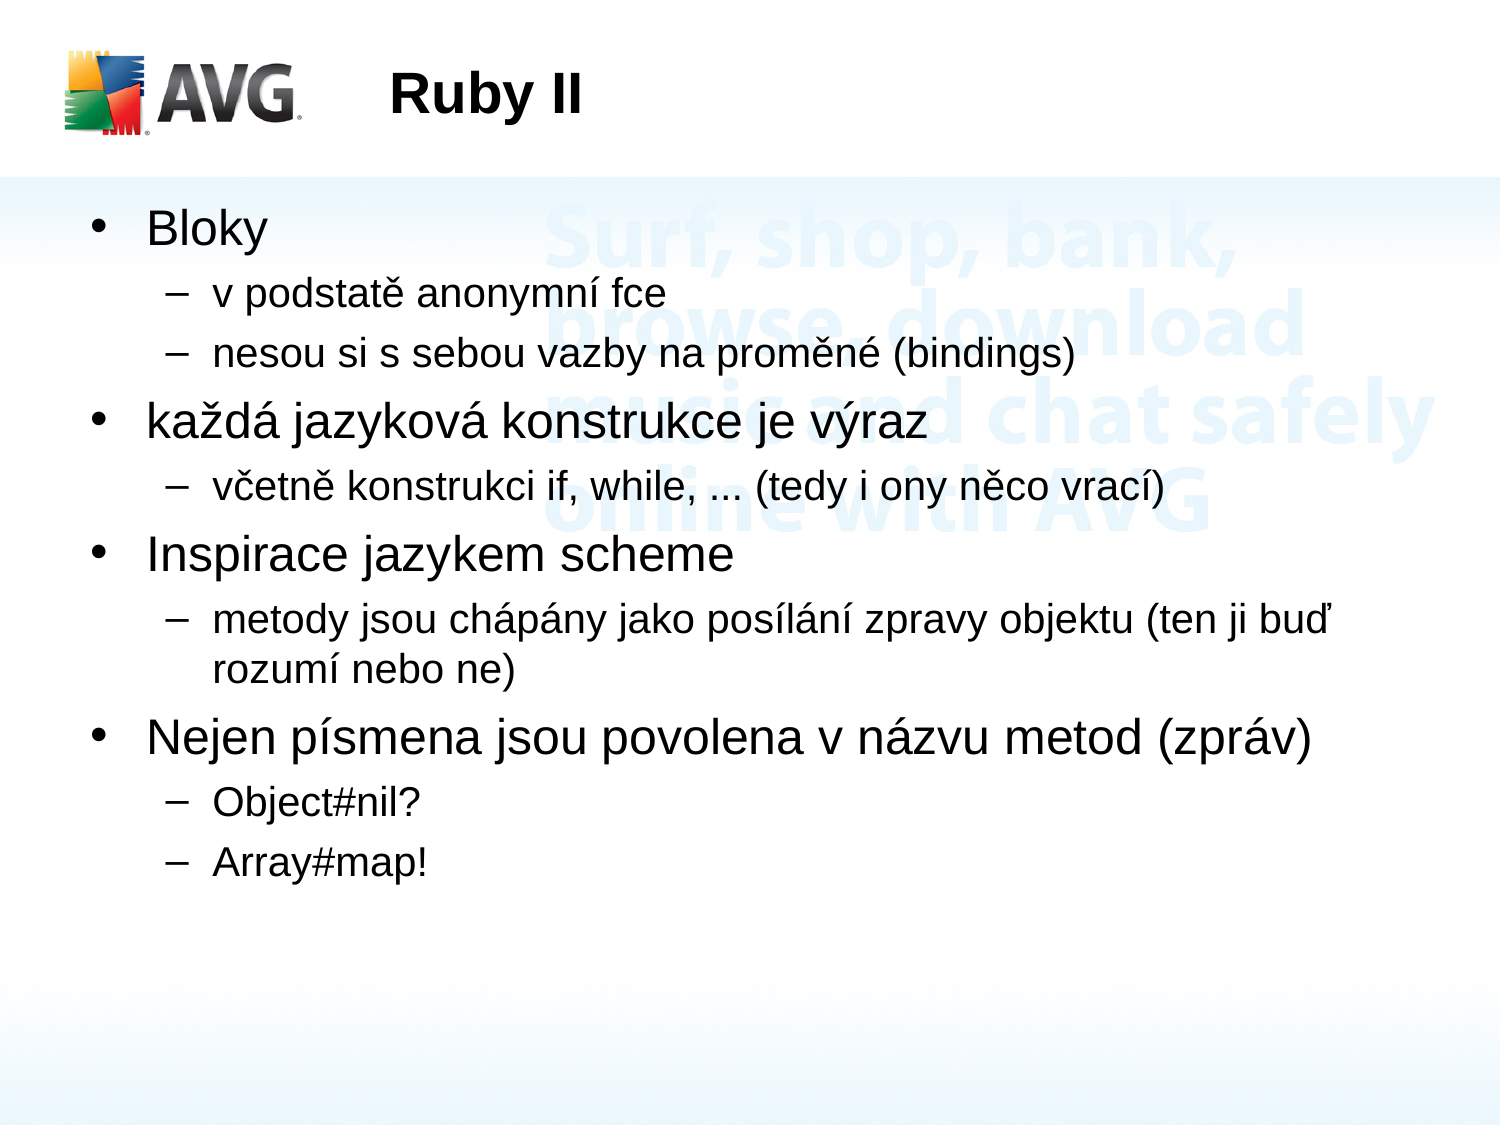

# Ruby II
Bloky
v podstatě anonymní fce
nesou si s sebou vazby na proměné (bindings)
každá jazyková konstrukce je výraz
včetně konstrukci if, while, ... (tedy i ony něco vrací)
Inspirace jazykem scheme
metody jsou chápány jako posílání zpravy objektu (ten ji buď rozumí nebo ne)
Nejen písmena jsou povolena v názvu metod (zpráv)
Object#nil?
Array#map!